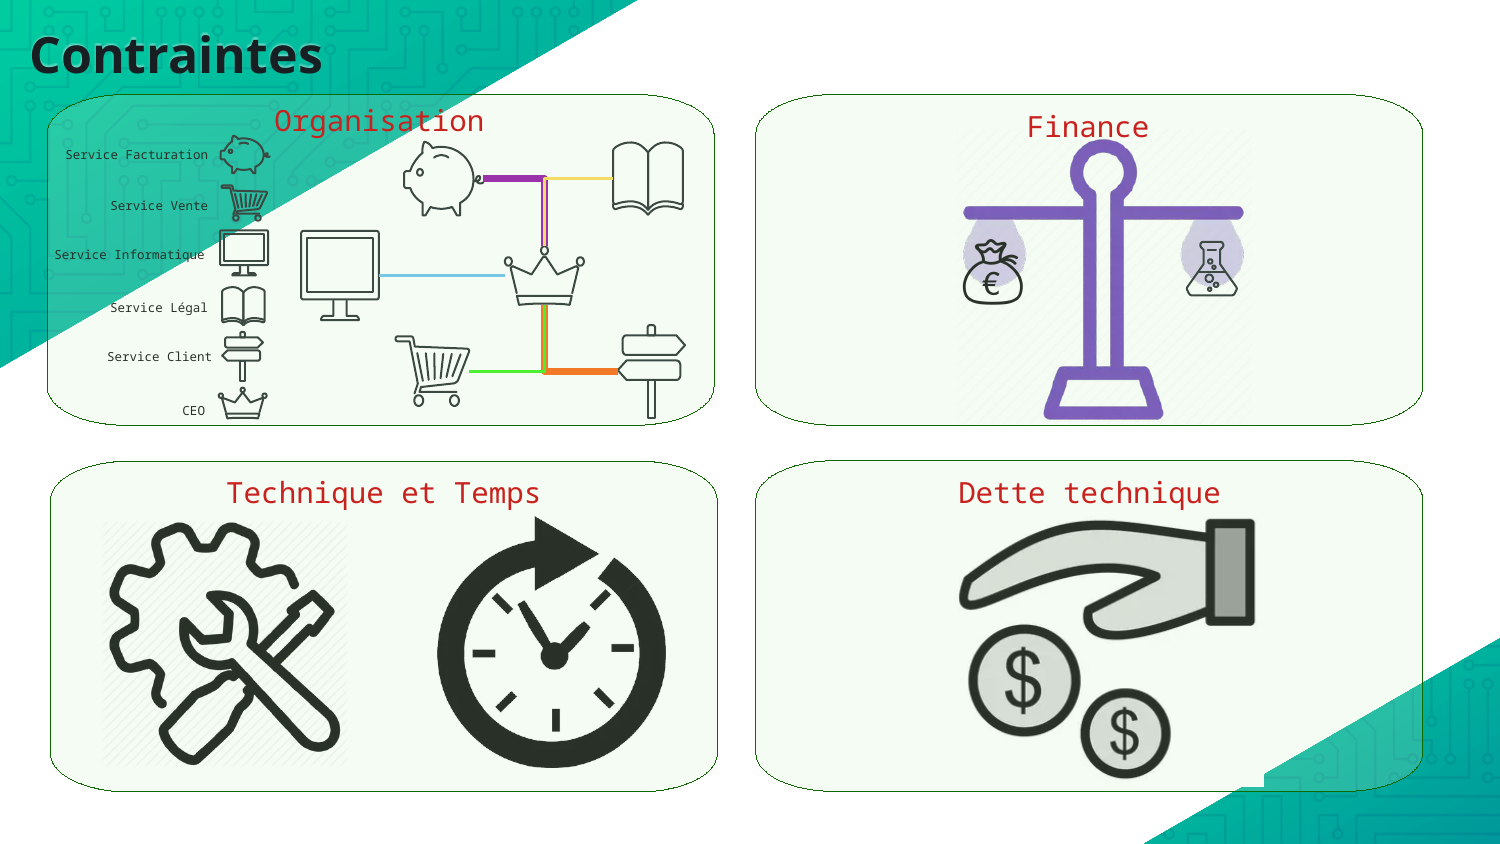

# Contraintes
Organisation
Service Facturation
Service Vente
Service Informatique
Service Légal
Service Client
CEO
Finance
Dette technique
Technique et Temps